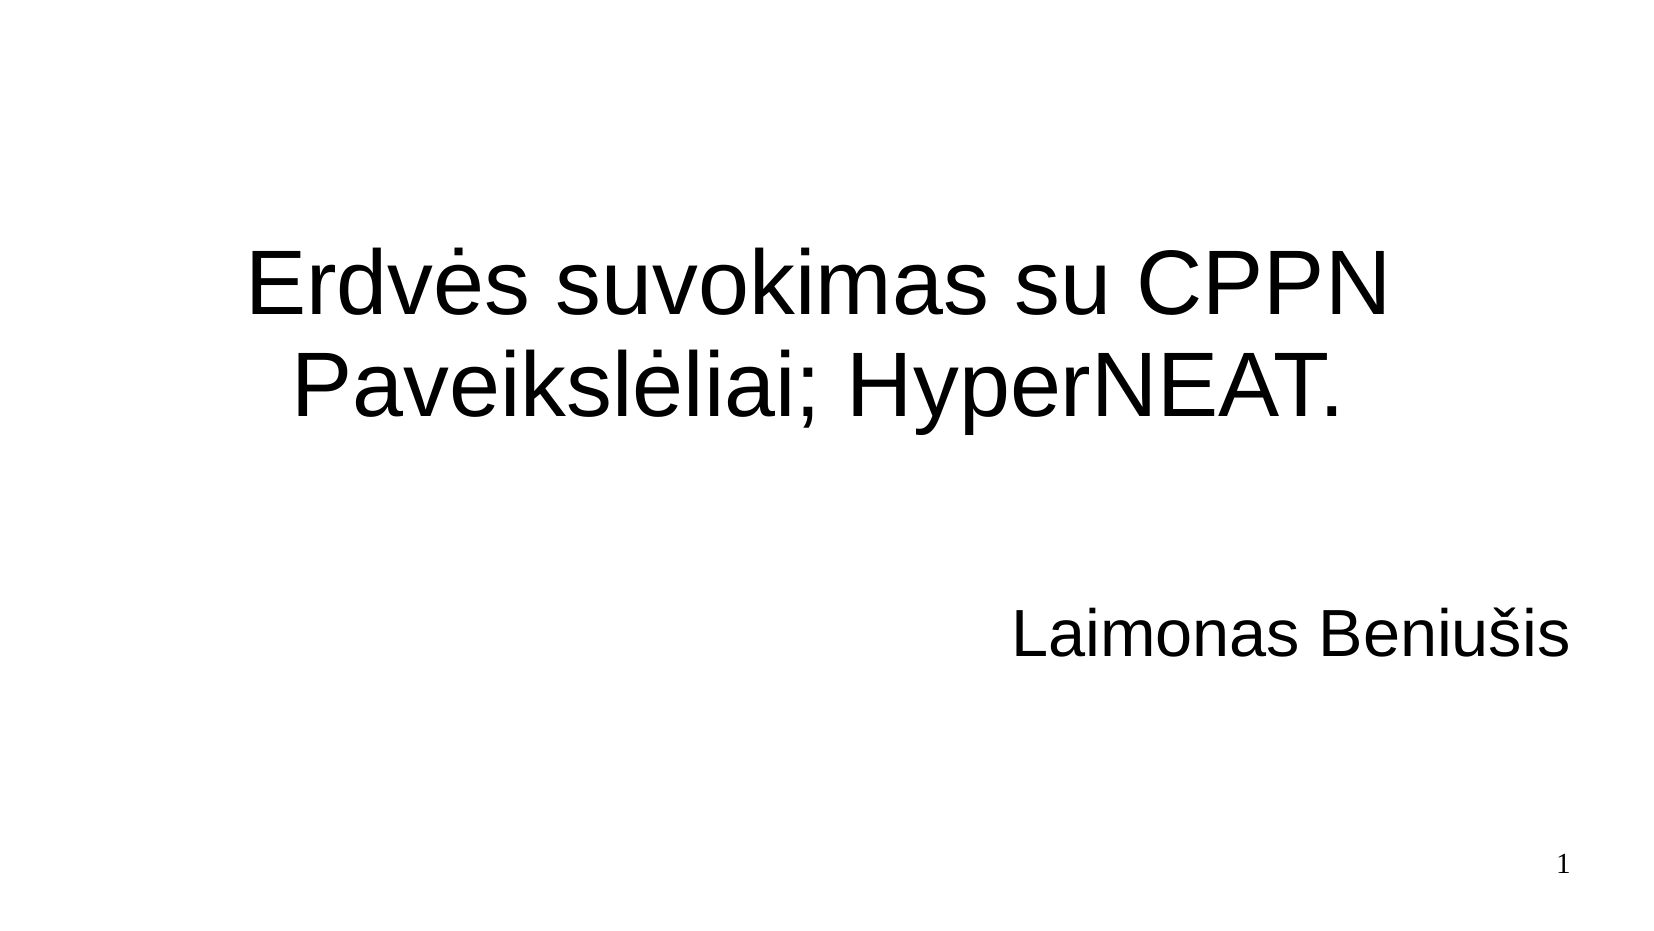

# Erdvės suvokimas su CPPN Paveikslėliai; HyperNEAT.
Laimonas Beniušis
1